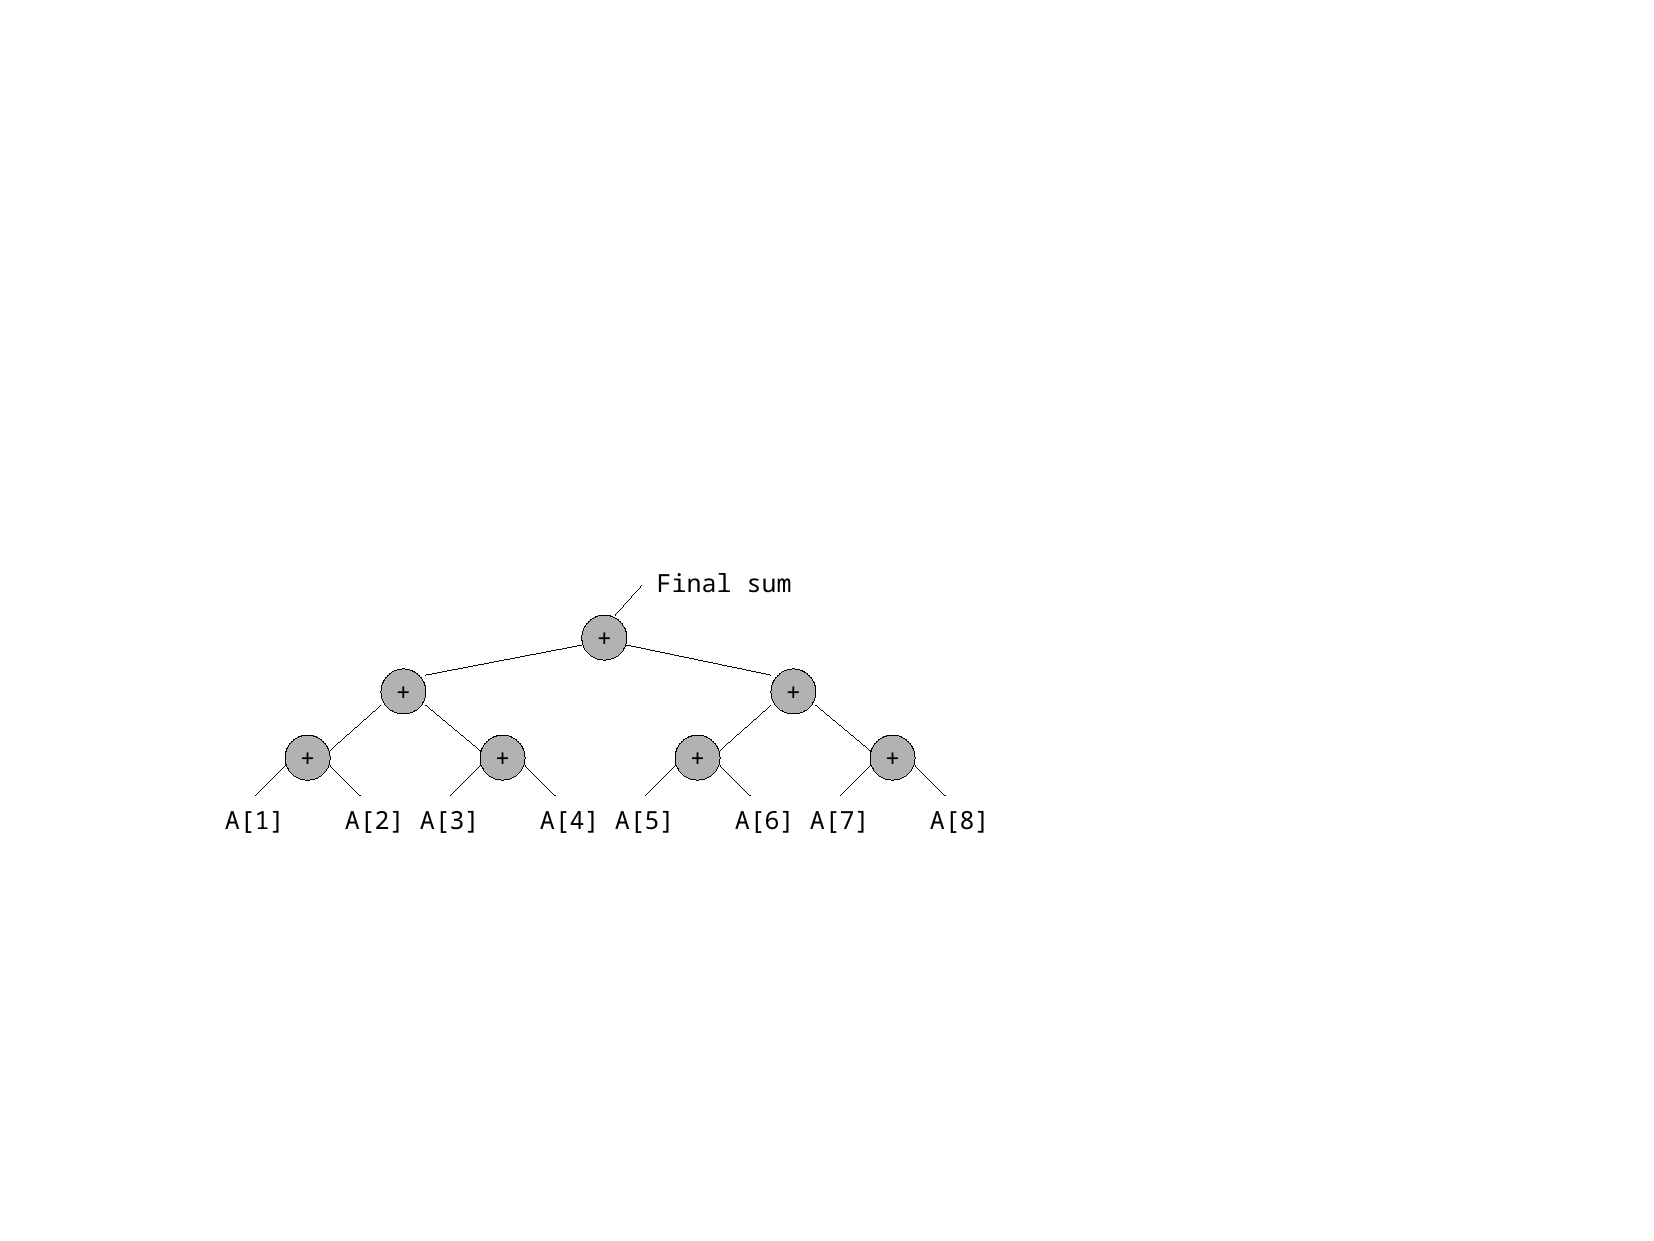

Final sum
+
+
+
+
+
A[1]
A[2]
+
A[3]
A[4]
+
A[5]
A[6]
+
A[7]
A[8]